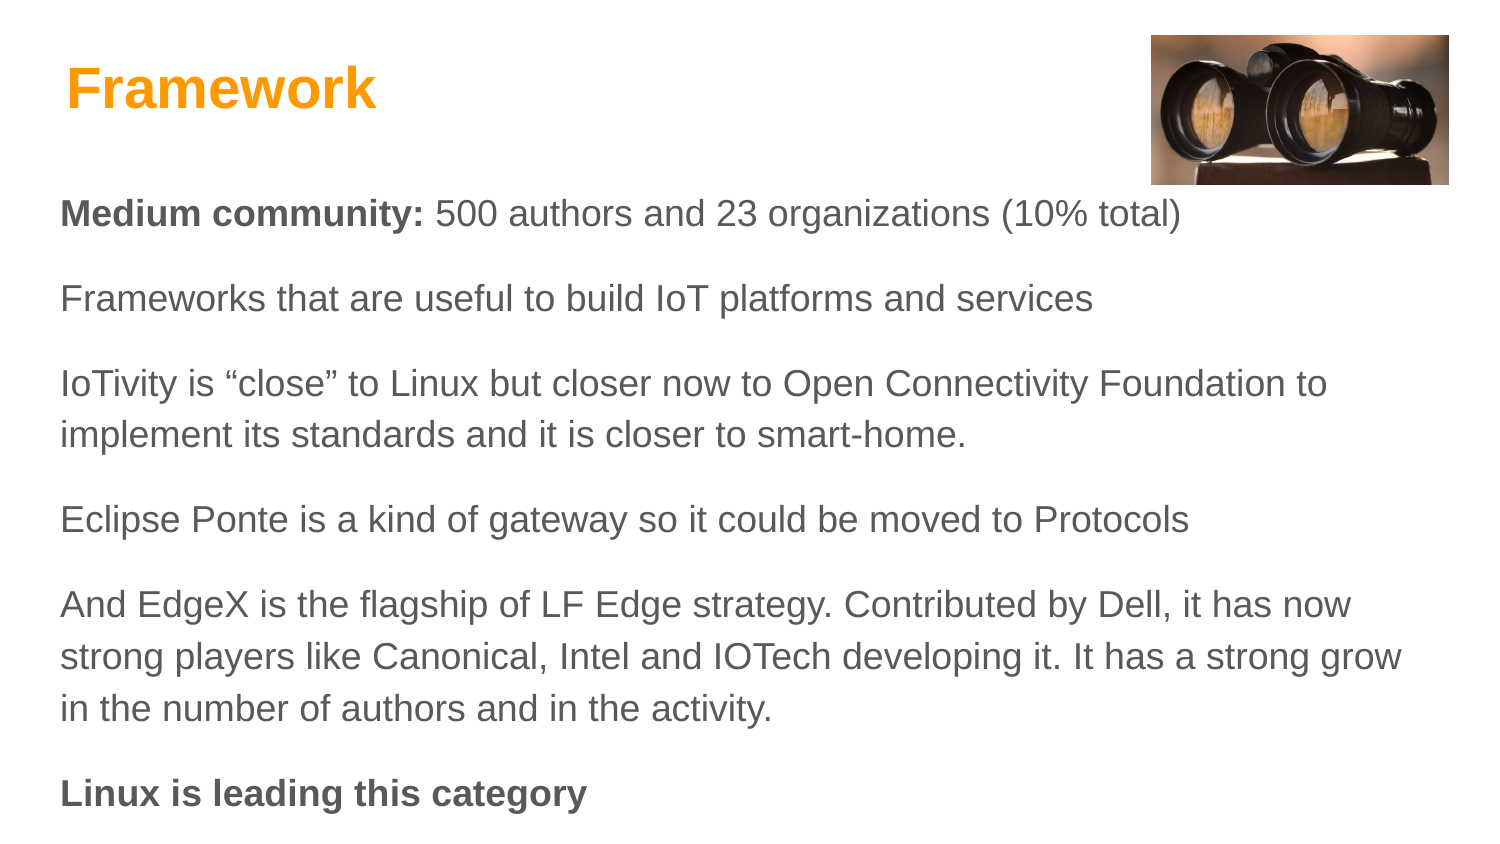

# Framework
Medium community: 500 authors and 23 organizations (10% total)
Frameworks that are useful to build IoT platforms and services
IoTivity is “close” to Linux but closer now to Open Connectivity Foundation to implement its standards and it is closer to smart-home.
Eclipse Ponte is a kind of gateway so it could be moved to Protocols
And EdgeX is the flagship of LF Edge strategy. Contributed by Dell, it has now strong players like Canonical, Intel and IOTech developing it. It has a strong grow in the number of authors and in the activity.
Linux is leading this category